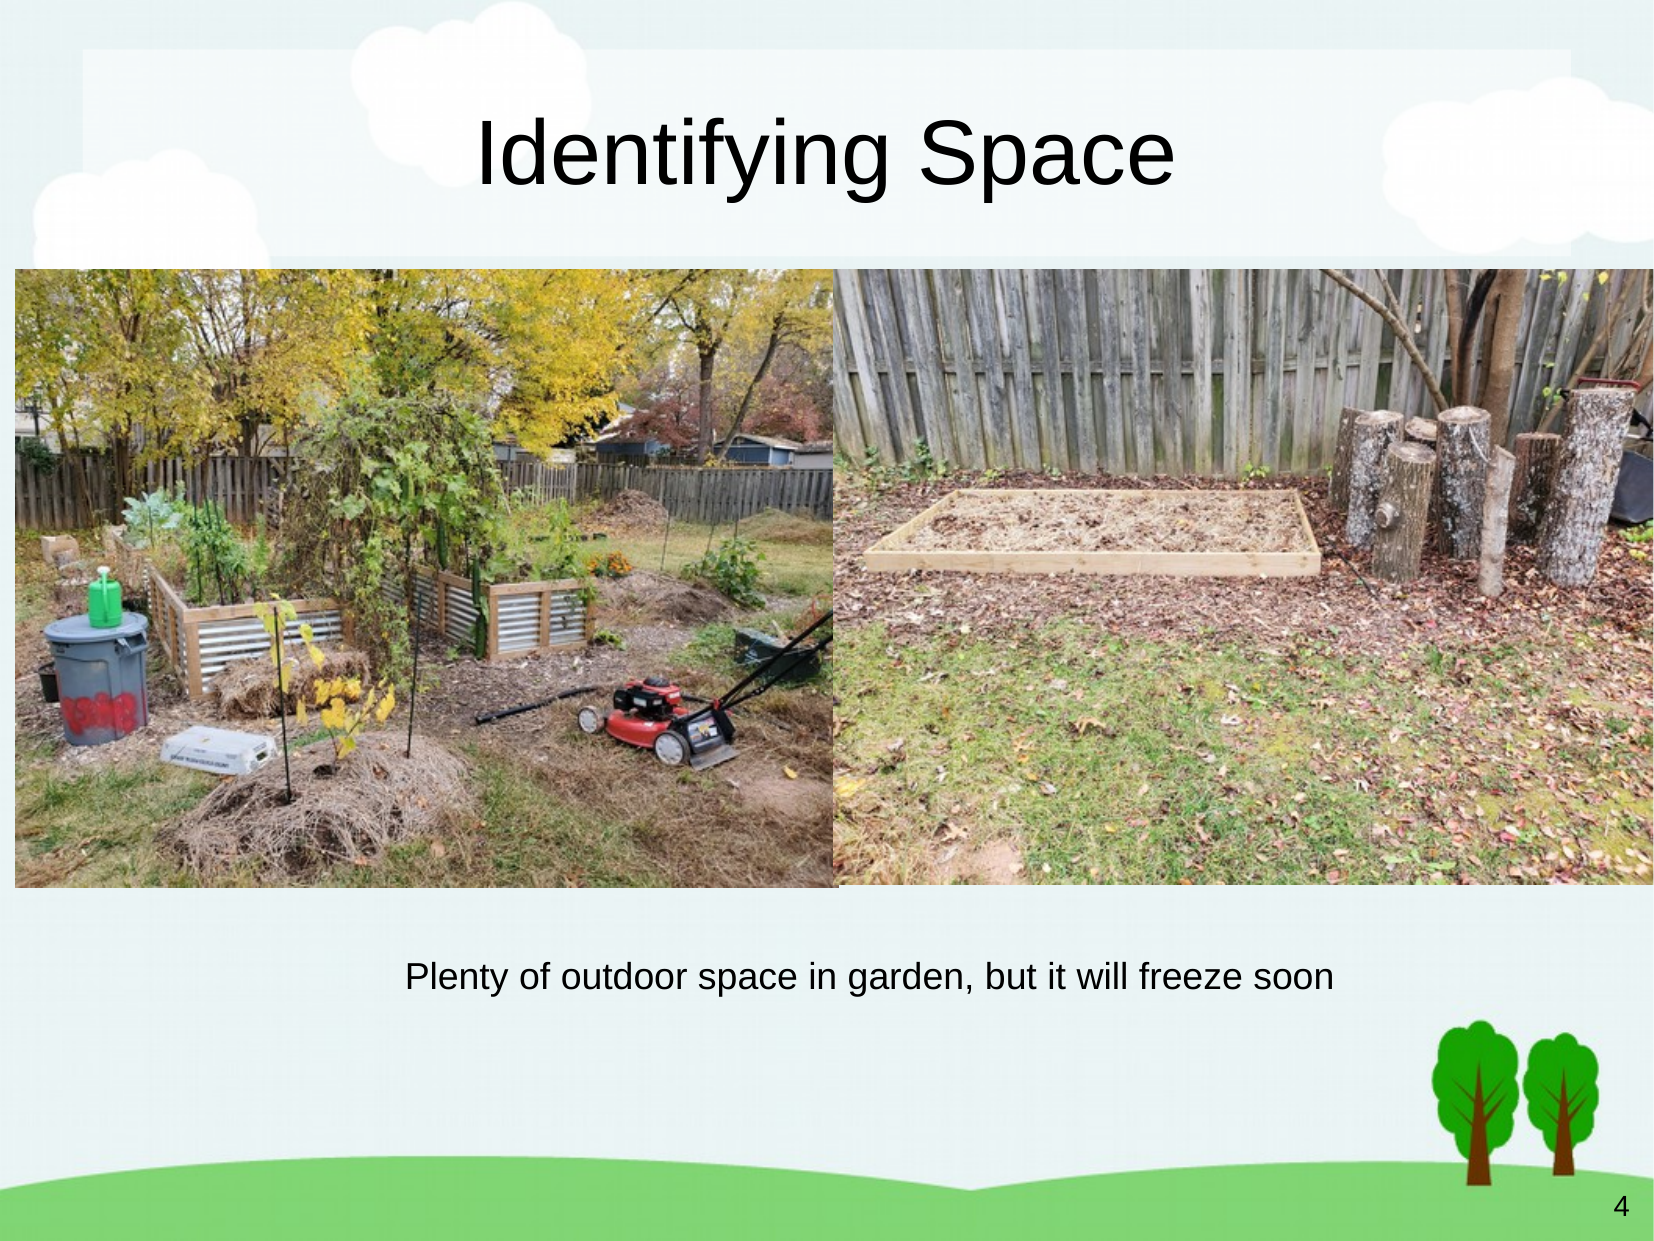

# Identifying Space
Plenty of outdoor space in garden, but it will freeze soon
4